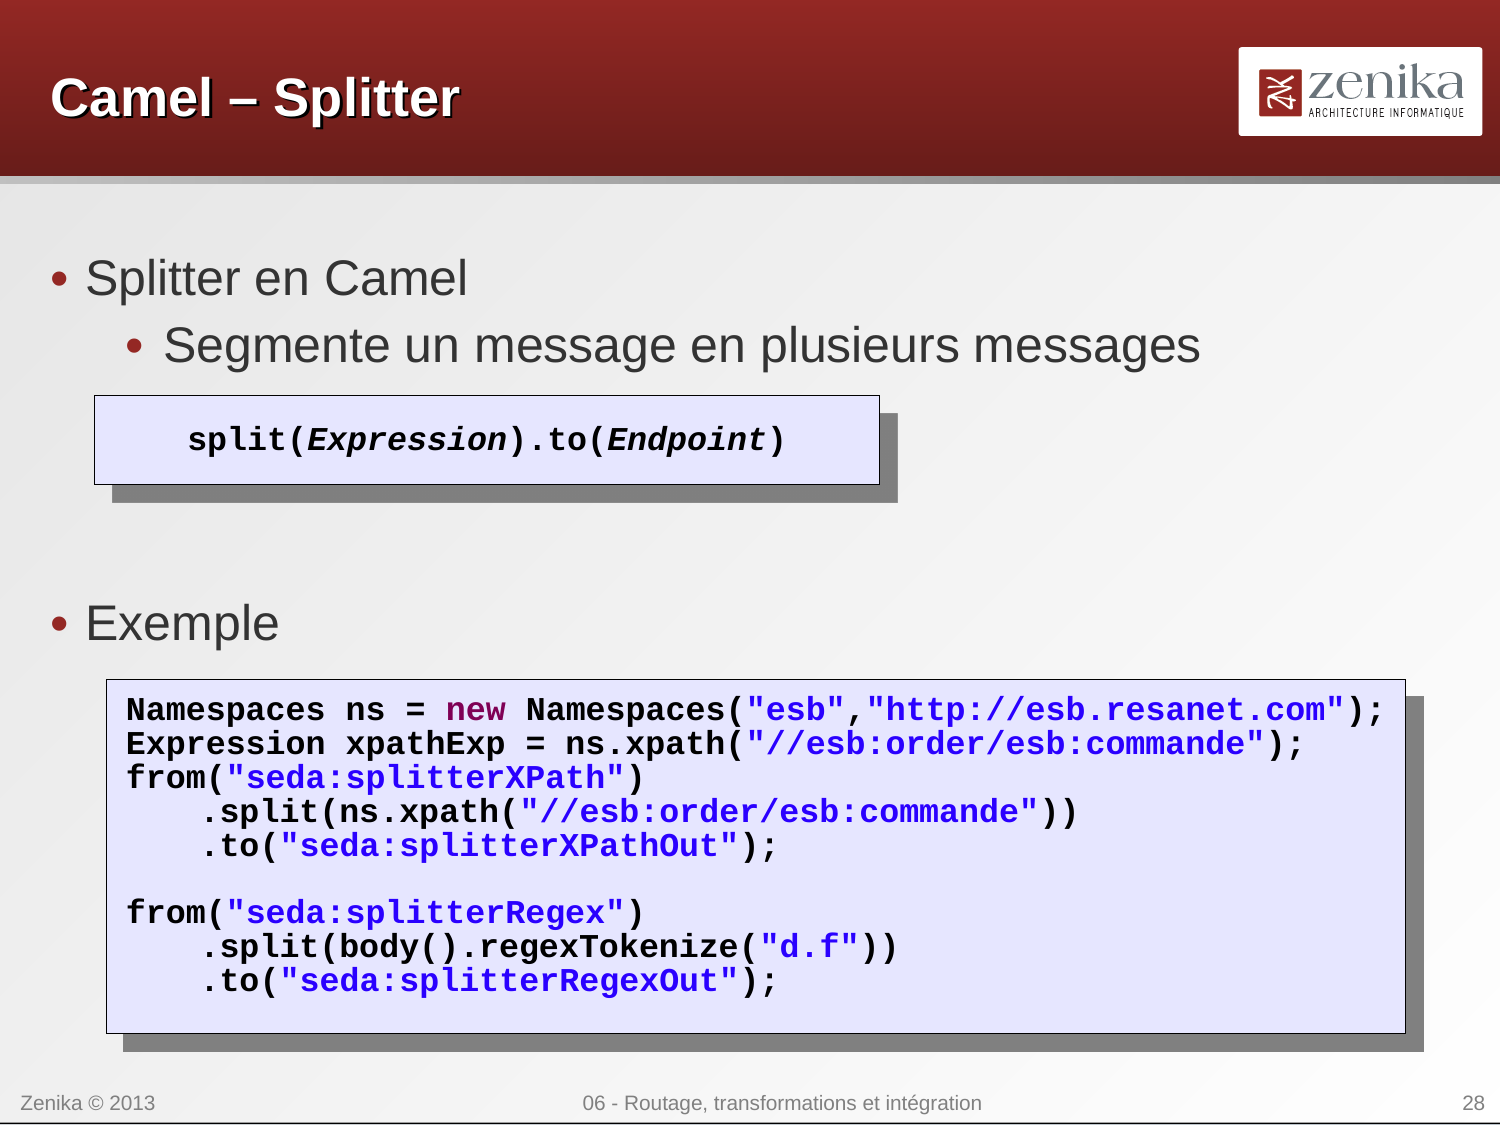

# Camel – Splitter
Splitter en Camel
Segmente un message en plusieurs messages
Exemple
split(Expression).to(Endpoint)
Namespaces ns = new Namespaces("esb","http://esb.resanet.com");
Expression xpathExp = ns.xpath("//esb:order/esb:commande");
from("seda:splitterXPath")
	.split(ns.xpath("//esb:order/esb:commande"))
	.to("seda:splitterXPathOut");
from("seda:splitterRegex")
	.split(body().regexTokenize("d.f"))
	.to("seda:splitterRegexOut");